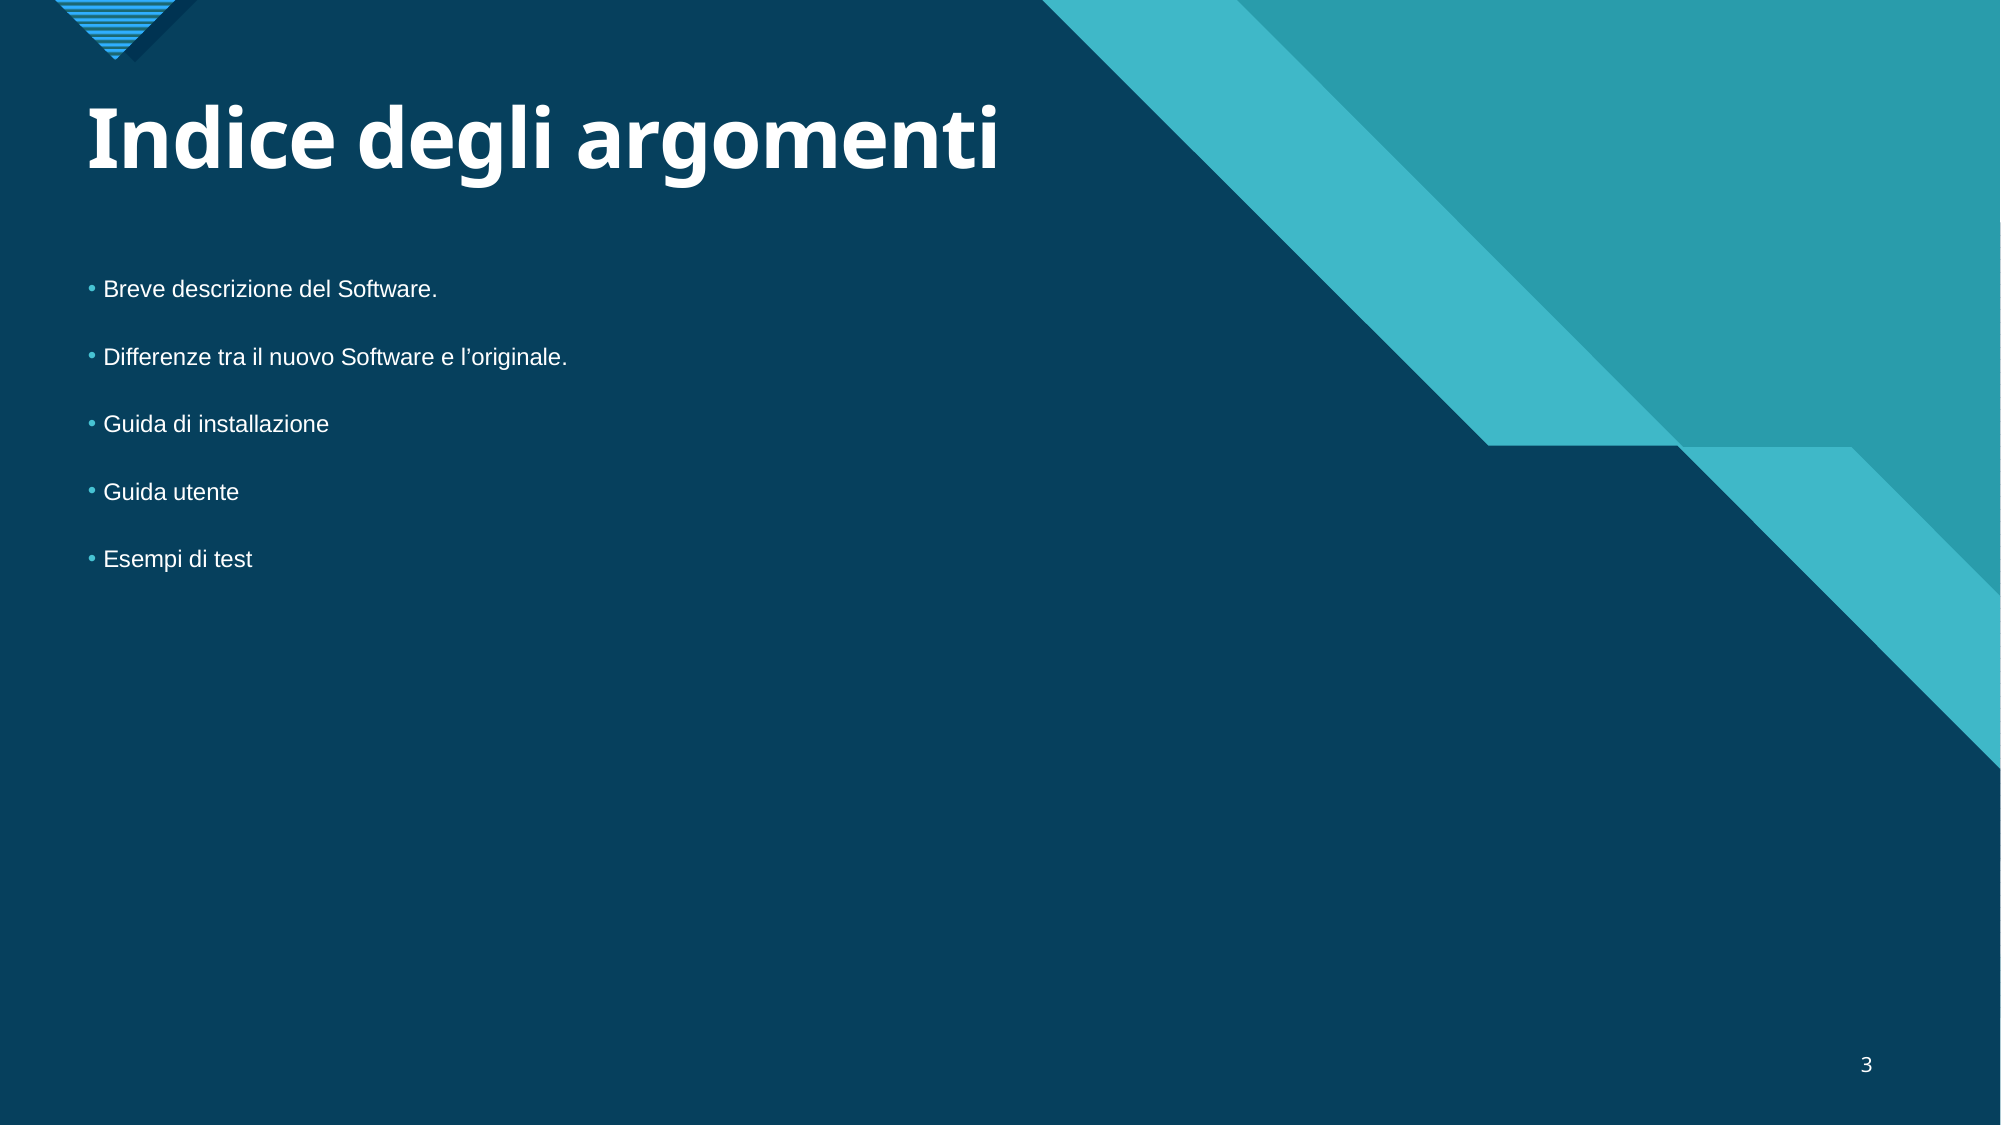

# Indice degli argomenti
Breve descrizione del Software.
Differenze tra il nuovo Software e l’originale.
Guida di installazione
Guida utente
Esempi di test